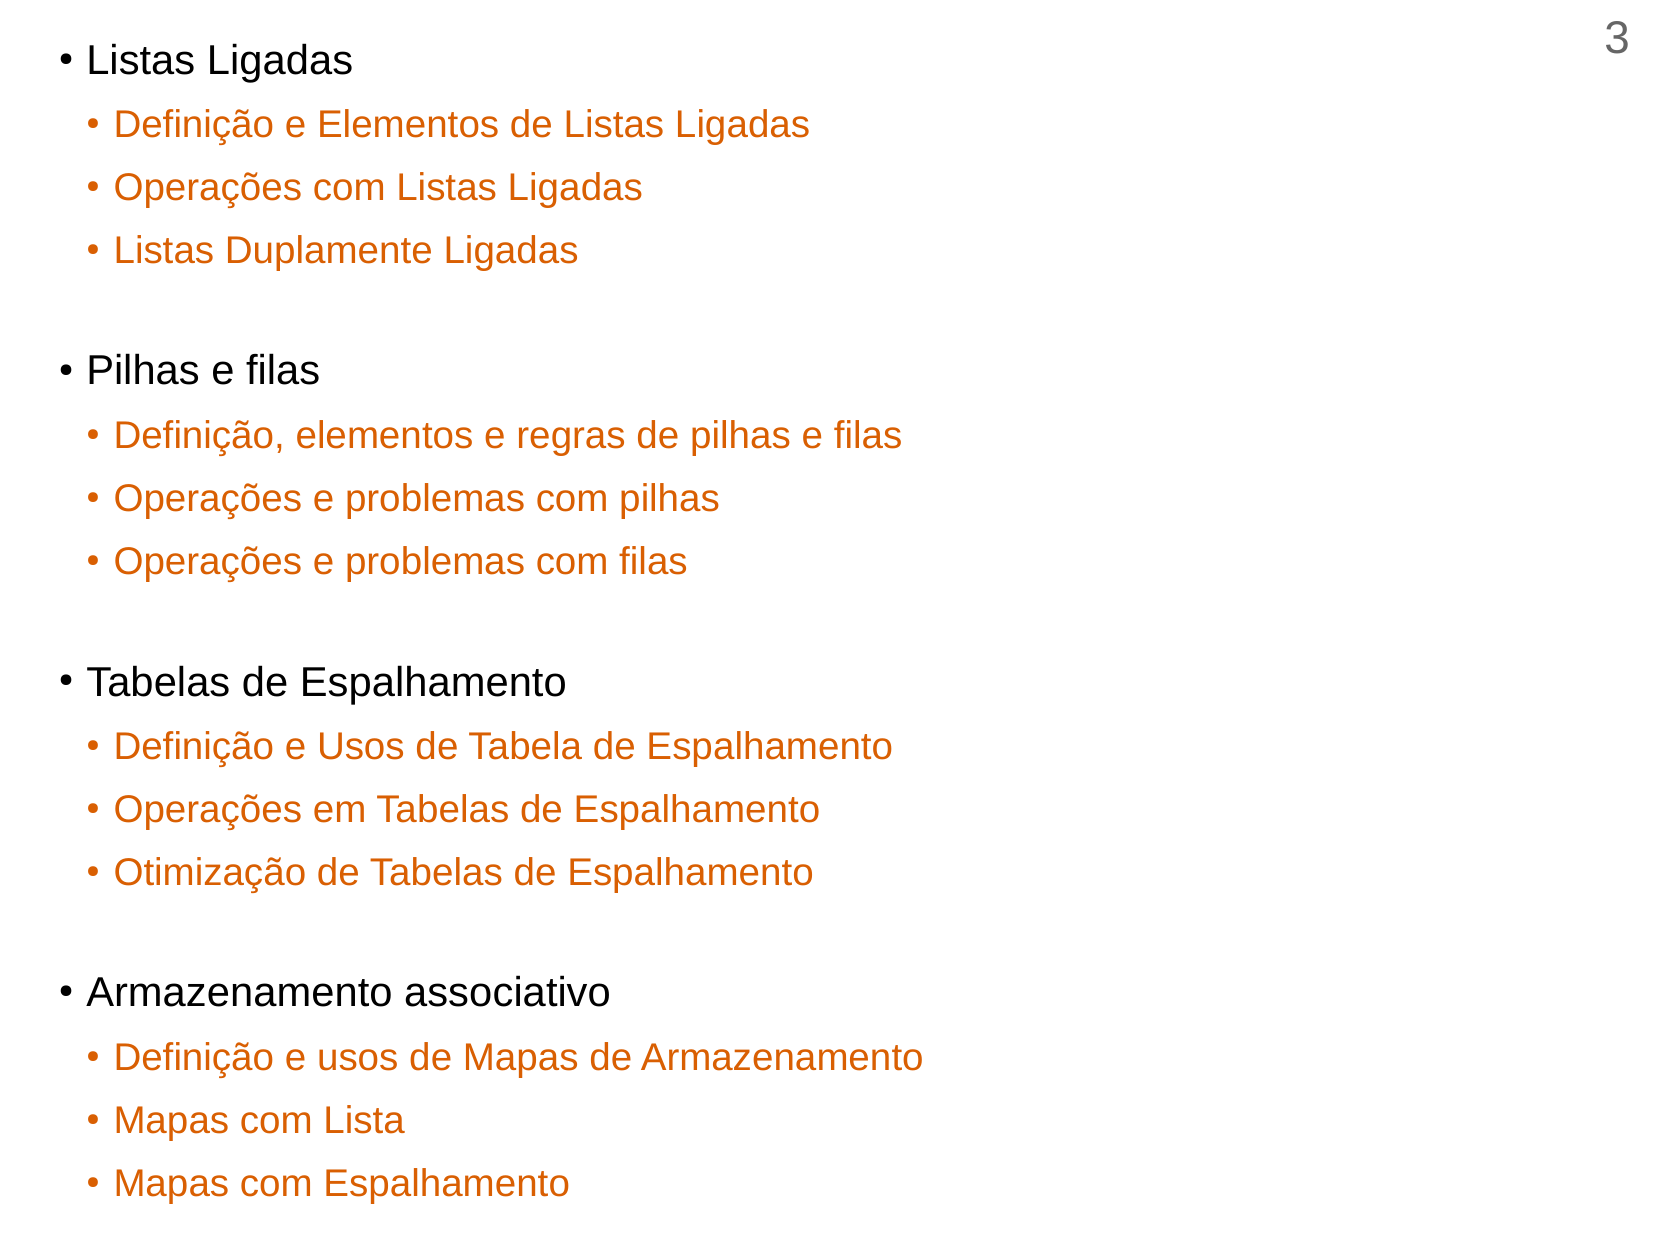

3
Listas Ligadas
Definição e Elementos de Listas Ligadas
Operações com Listas Ligadas
Listas Duplamente Ligadas
Pilhas e filas
Definição, elementos e regras de pilhas e filas
Operações e problemas com pilhas
Operações e problemas com filas
Tabelas de Espalhamento
Definição e Usos de Tabela de Espalhamento
Operações em Tabelas de Espalhamento
Otimização de Tabelas de Espalhamento
Armazenamento associativo
Definição e usos de Mapas de Armazenamento
Mapas com Lista
Mapas com Espalhamento
#